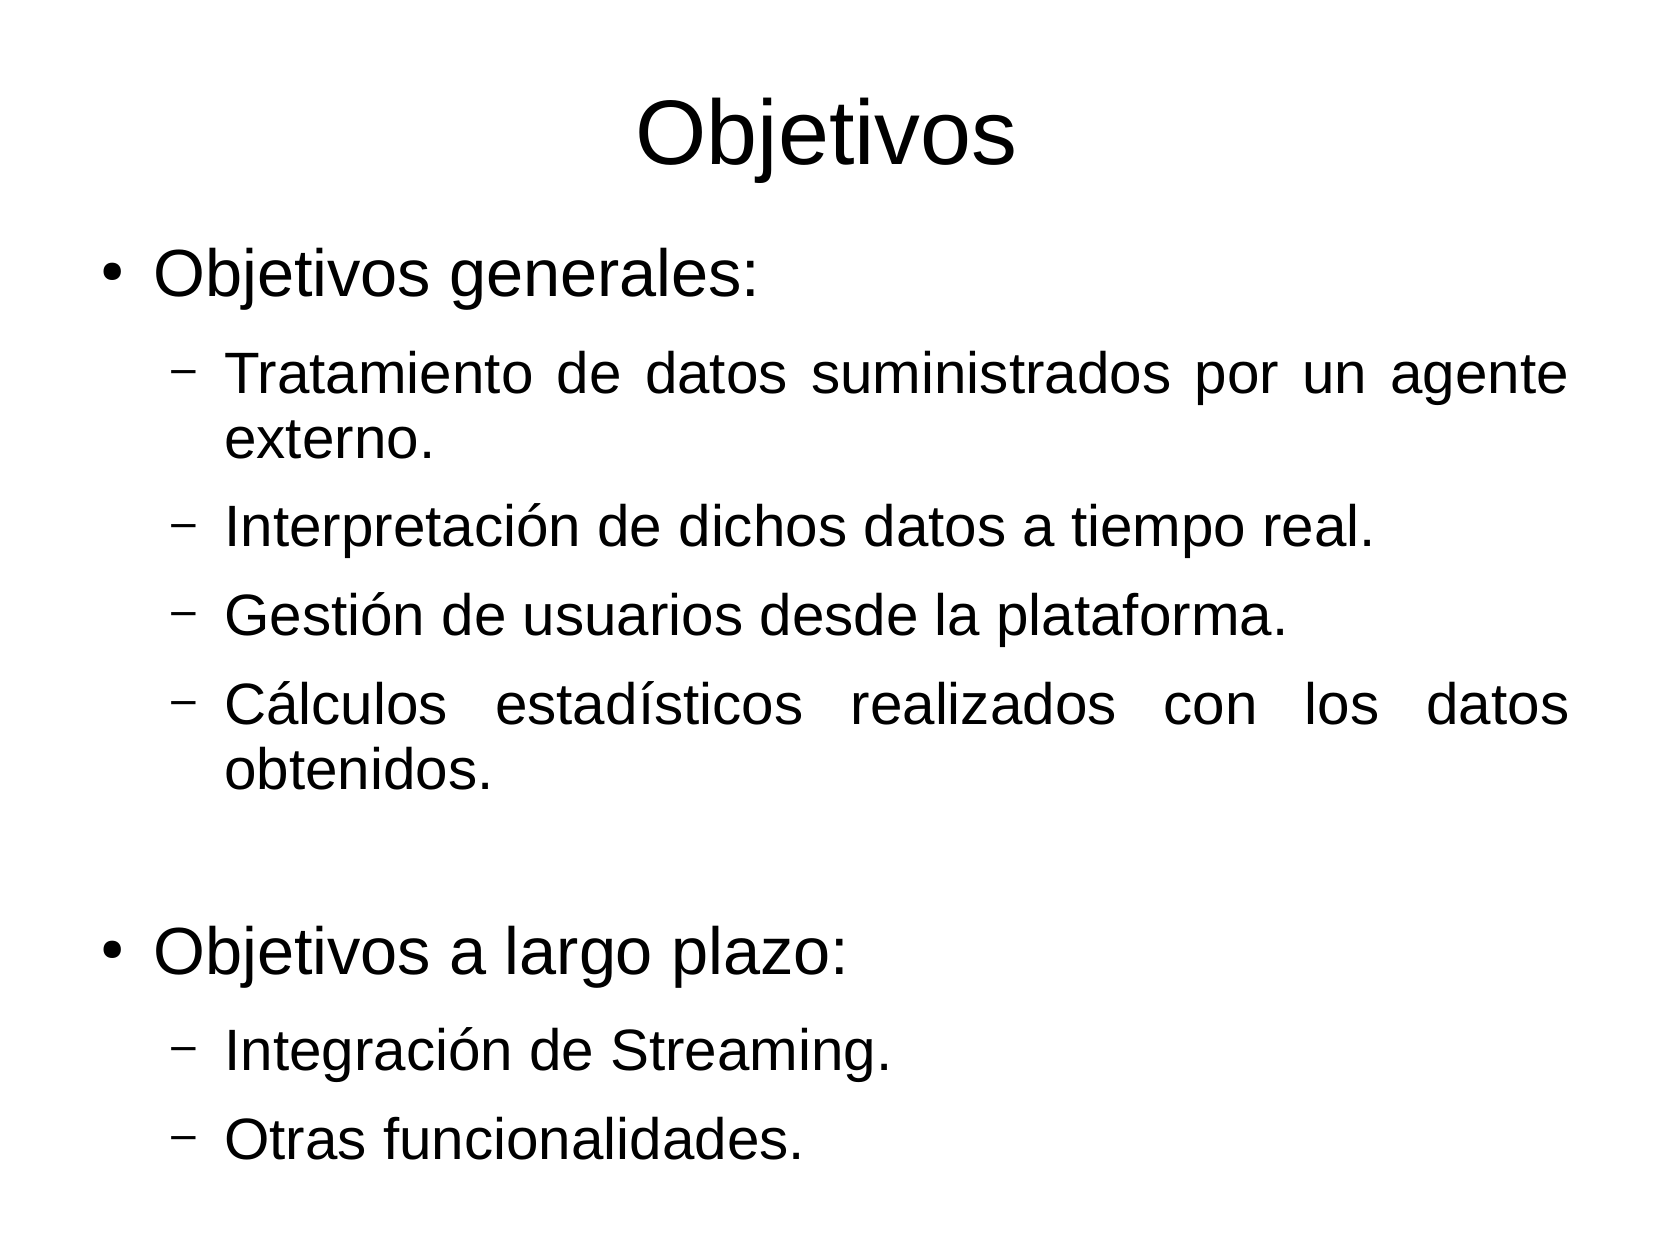

# Objetivos
Objetivos generales:
Tratamiento de datos suministrados por un agente externo.
Interpretación de dichos datos a tiempo real.
Gestión de usuarios desde la plataforma.
Cálculos estadísticos realizados con los datos obtenidos.
Objetivos a largo plazo:
Integración de Streaming.
Otras funcionalidades.